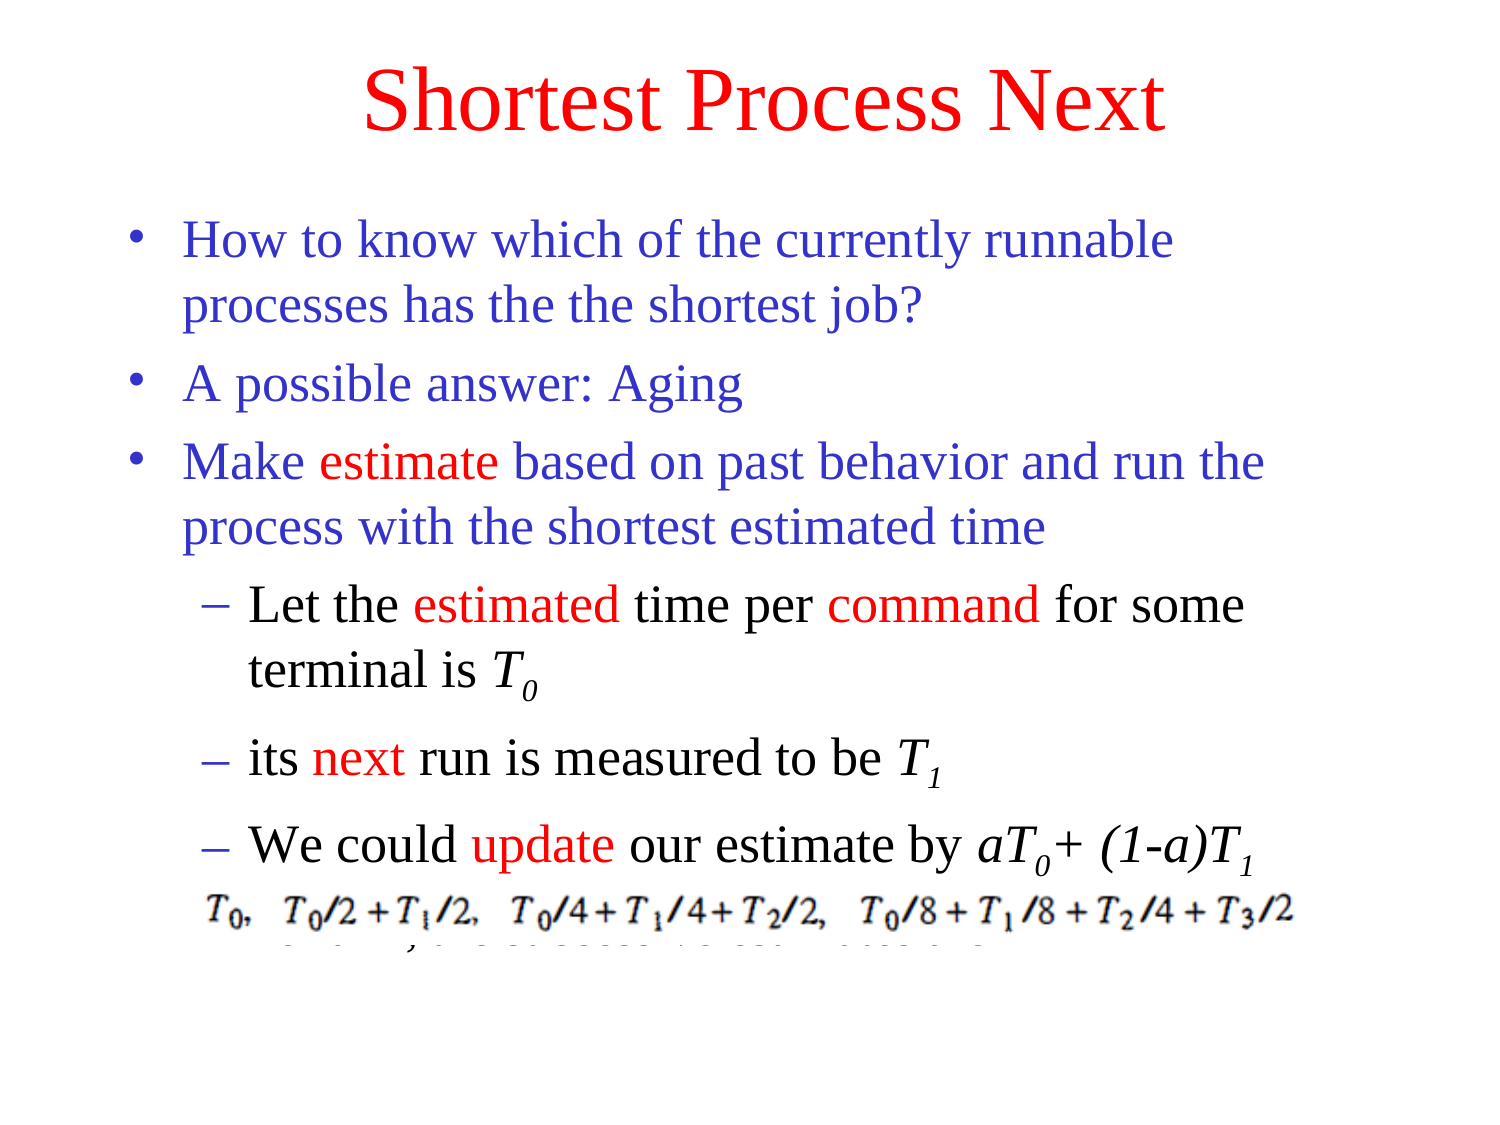

Shortest Process Next
How to know which of the currently runnable processes has the the shortest job?
A possible answer: Aging
Make estimate based on past behavior and run the process with the shortest estimated time
Let the estimated time per command for some terminal is T0
its next run is measured to be T1
We could update our estimate by aT0+ (1-a)T1
For a=2, the successive estimates are